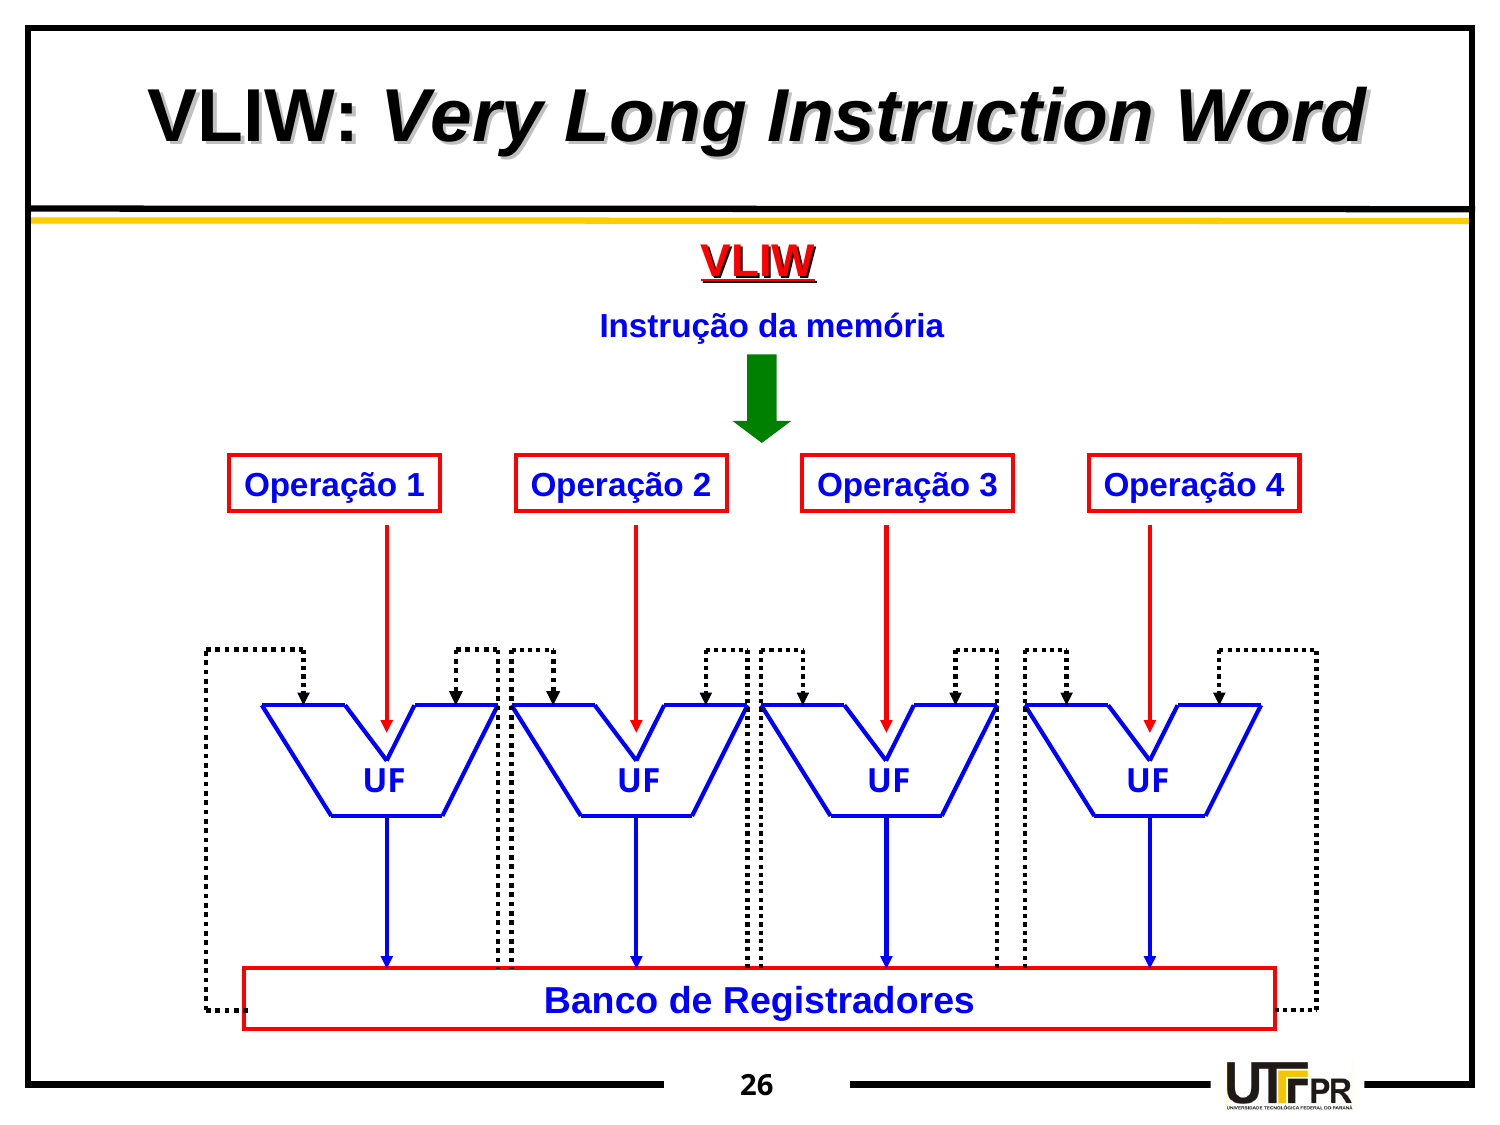

# VLIW: Very Long Instruction Word
VLIW
Instrução da memória
Operação 1
Operação 2
Operação 3
Operação 4
UF
UF
UF
UF
Banco de Registradores